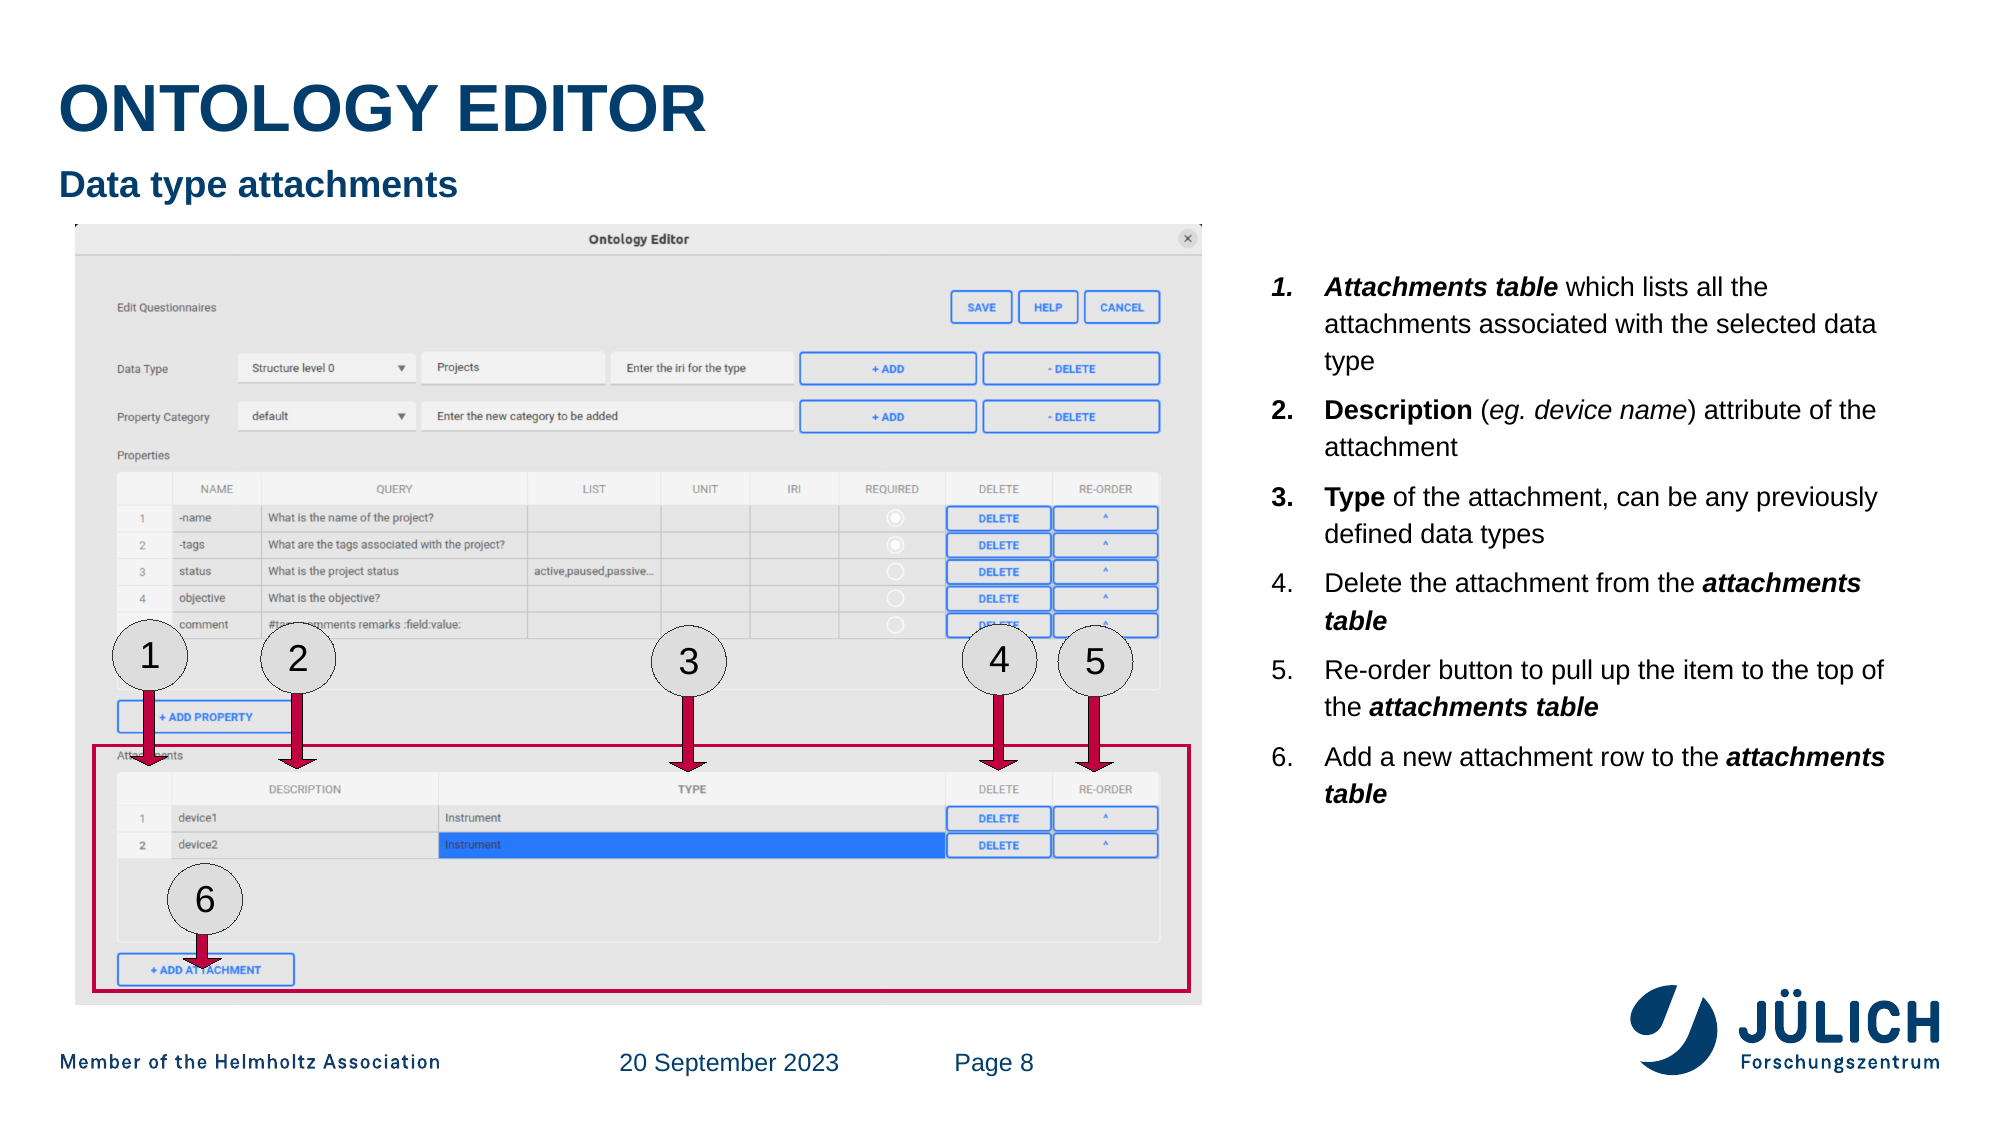

# Ontology Editor
Data type attachments
Attachments table which lists all the attachments associated with the selected data type
Description (eg. device name) attribute of the attachment
Type of the attachment, can be any previously defined data types
Delete the attachment from the attachments table
Re-order button to pull up the item to the top of the attachments table
Add a new attachment row to the attachments table
1
2
4
3
5
6
20 September 2023
Page